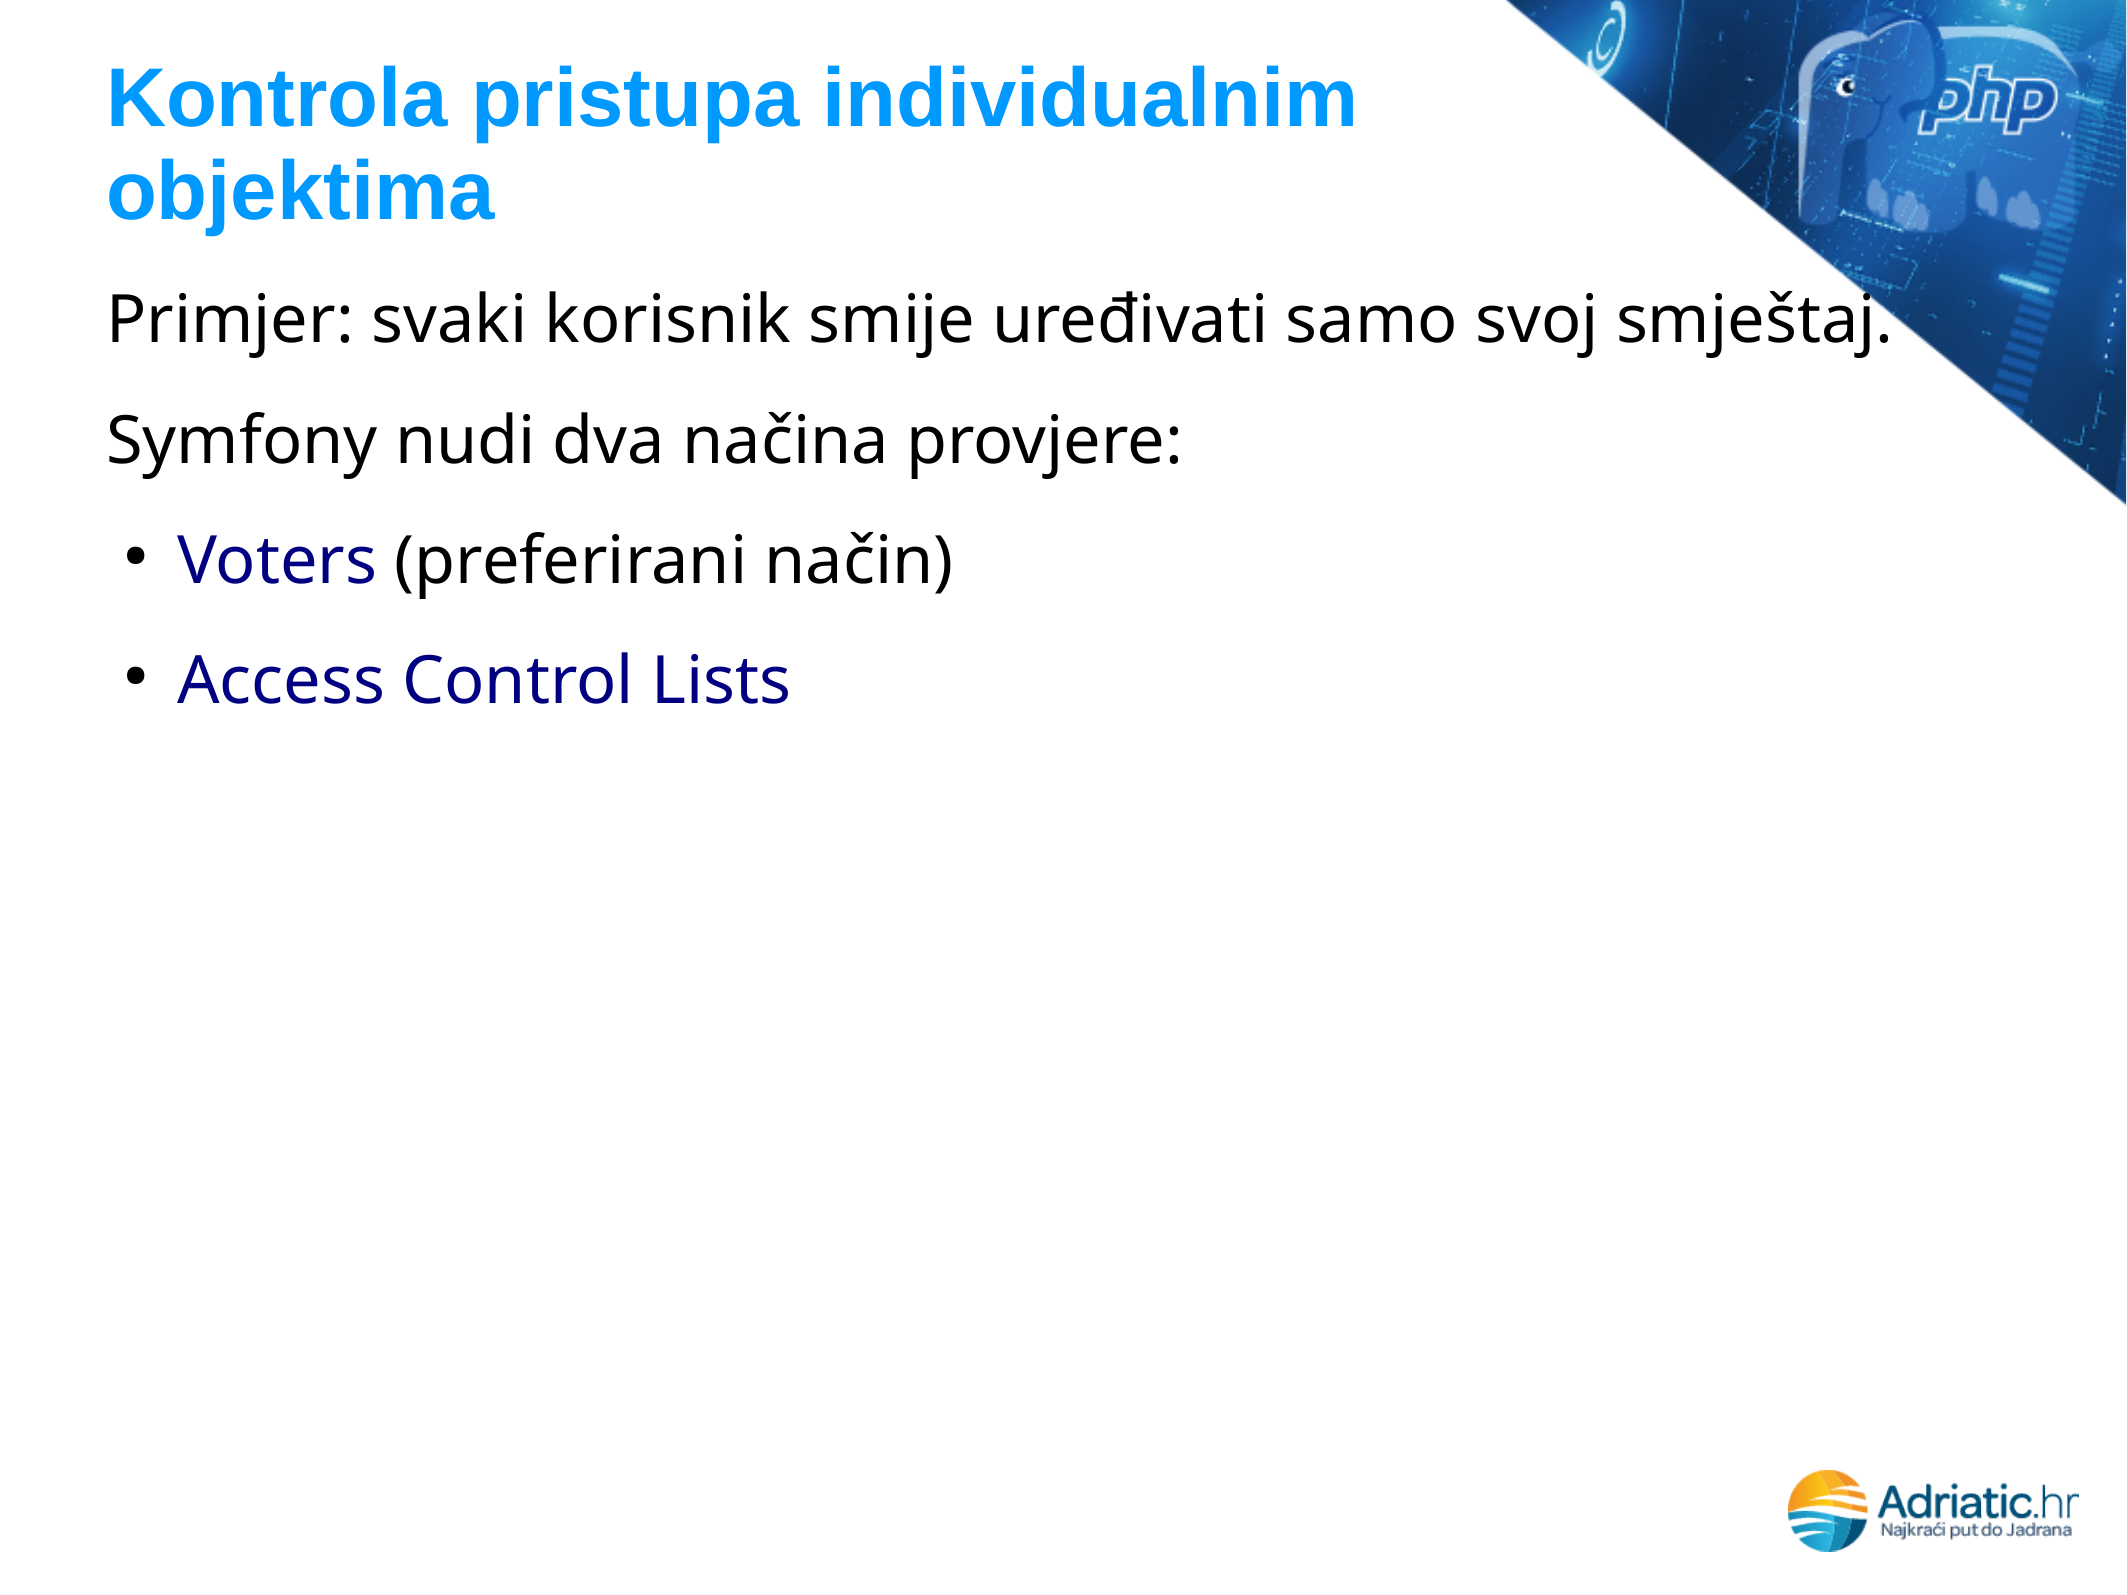

# Kontrola pristupa individualnim objektima
Primjer: svaki korisnik smije uređivati samo svoj smještaj.
Symfony nudi dva načina provjere:
Voters (preferirani način)
Access Control Lists